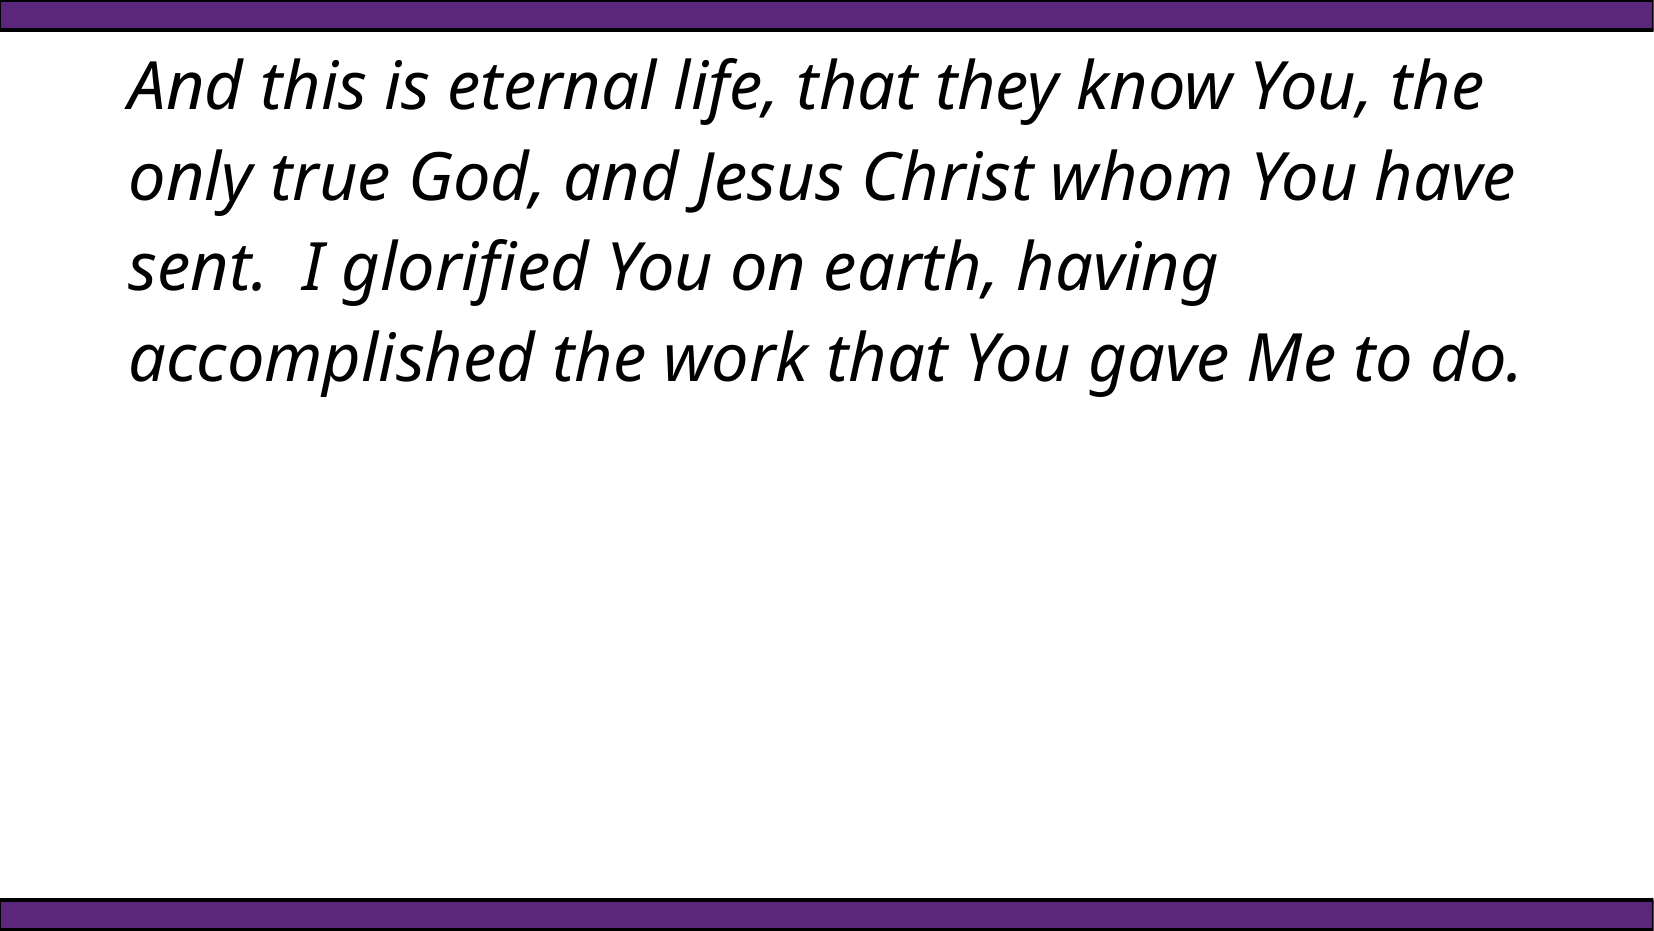

And this is eternal life, that they know You, the
 only true God, and Jesus Christ whom You have
 sent. I glorified You on earth, having
 accomplished the work that You gave Me to do.